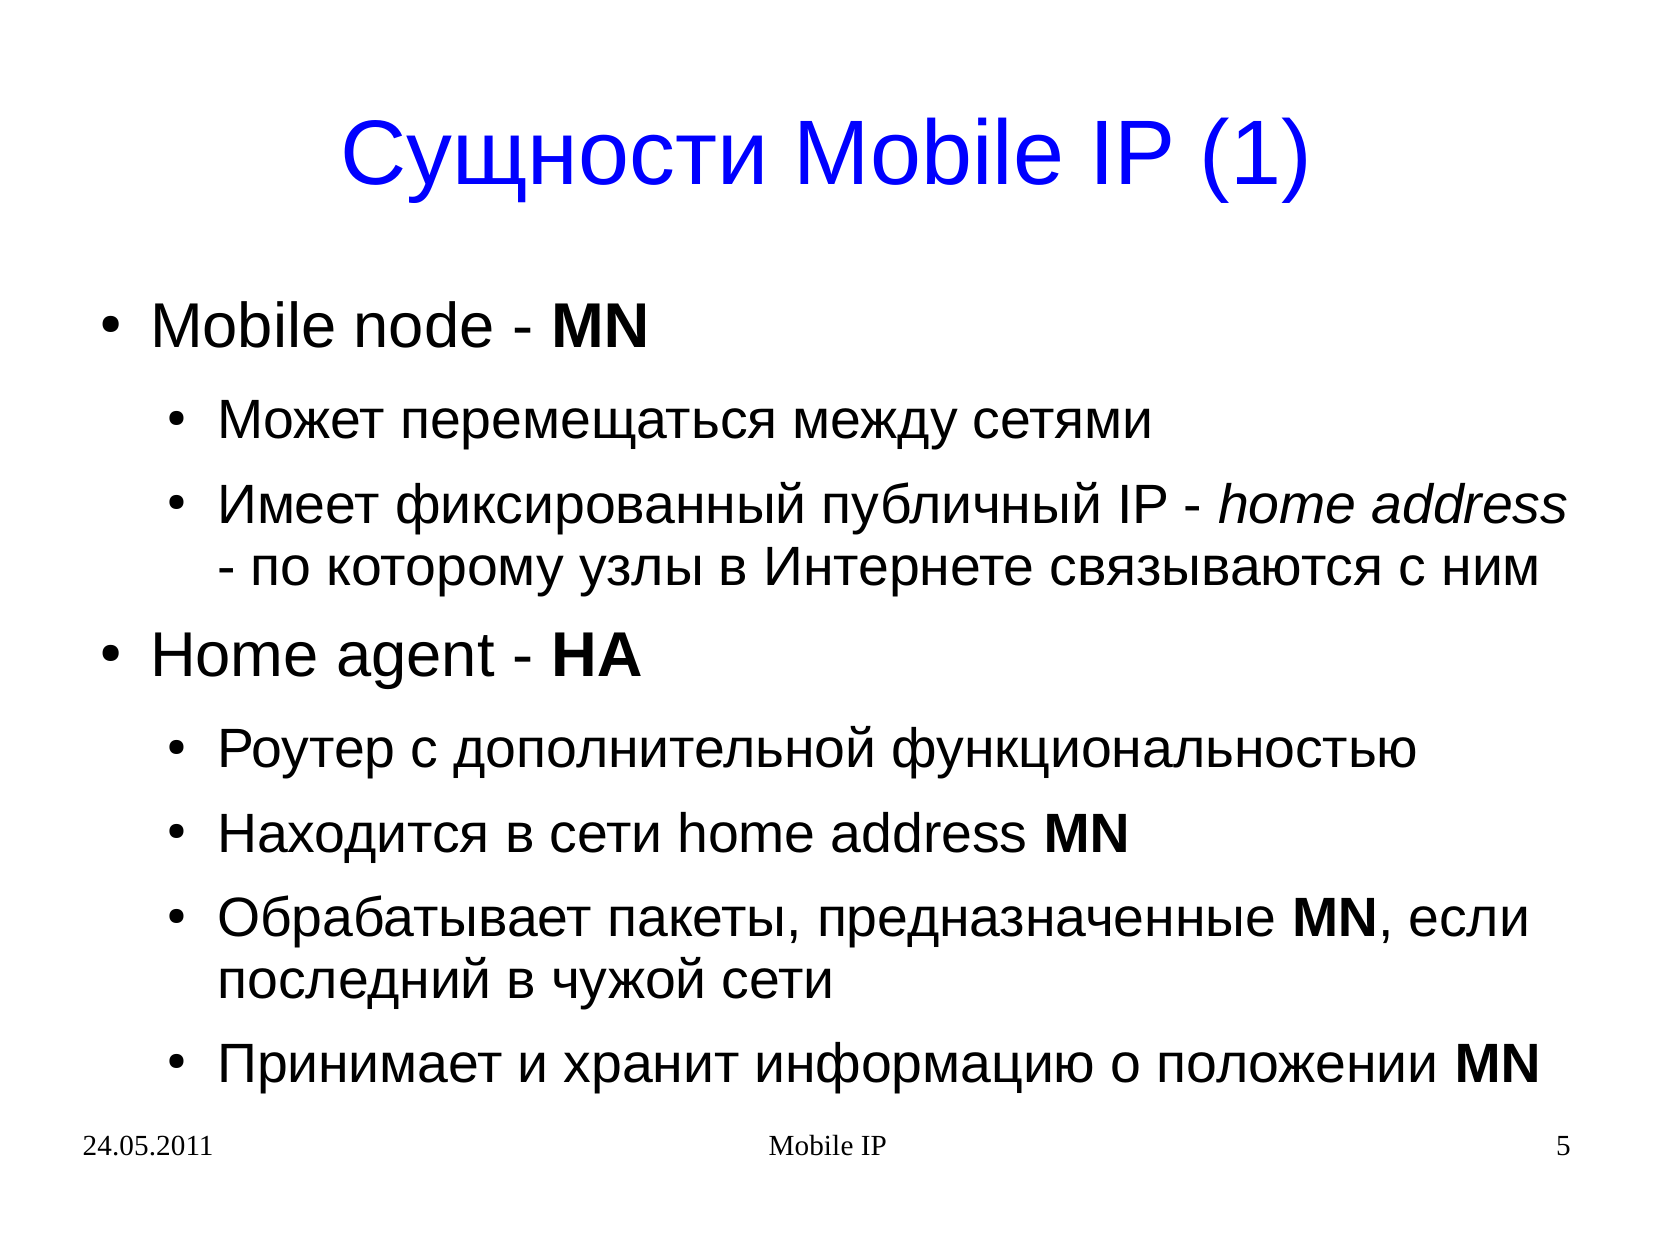

# Сущности Mobile IP (1)
Mobile node - MN
Может перемещаться между сетями
Имеет фиксированный публичный IP - home address - по которому узлы в Интернете связываются с ним
Home agent - HA
Роутер с дополнительной функциональностью
Находится в сети home address MN
Обрабатывает пакеты, предназначенные MN, если последний в чужой сети
Принимает и хранит информацию о положении MN
24.05.2011
Mobile IP
5